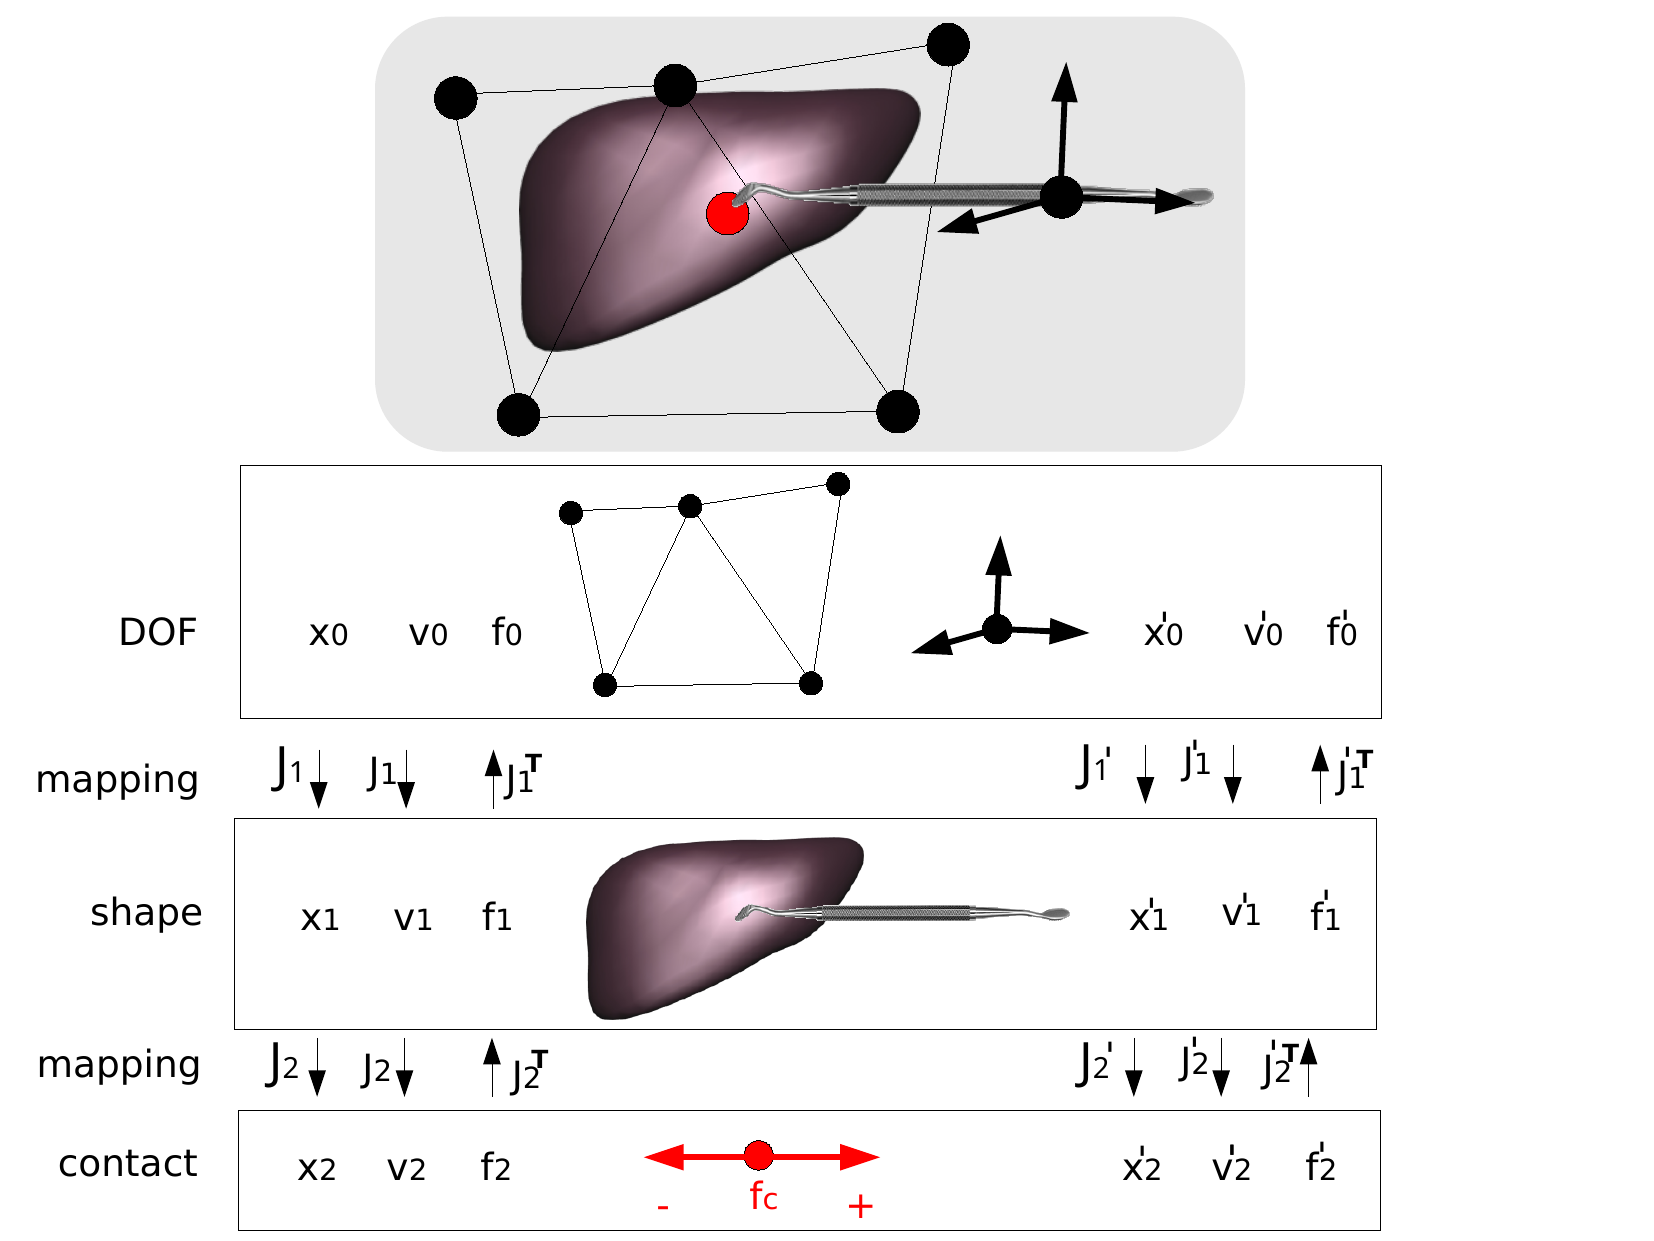

'
'
'
DOF
x0
v0
f0
x0
v0
f0
J1
J1
'
J1
'
'
T
J1
J1
T
J1
mapping
'
'
v1
shape
'
x1
v1
f1
x1
f1
J2
J2
'
'
'
T
J2
J2
mapping
T
J2
J2
'
'
'
'
contact
x2
v2
f2
x2
v2
f2
fc
-
+